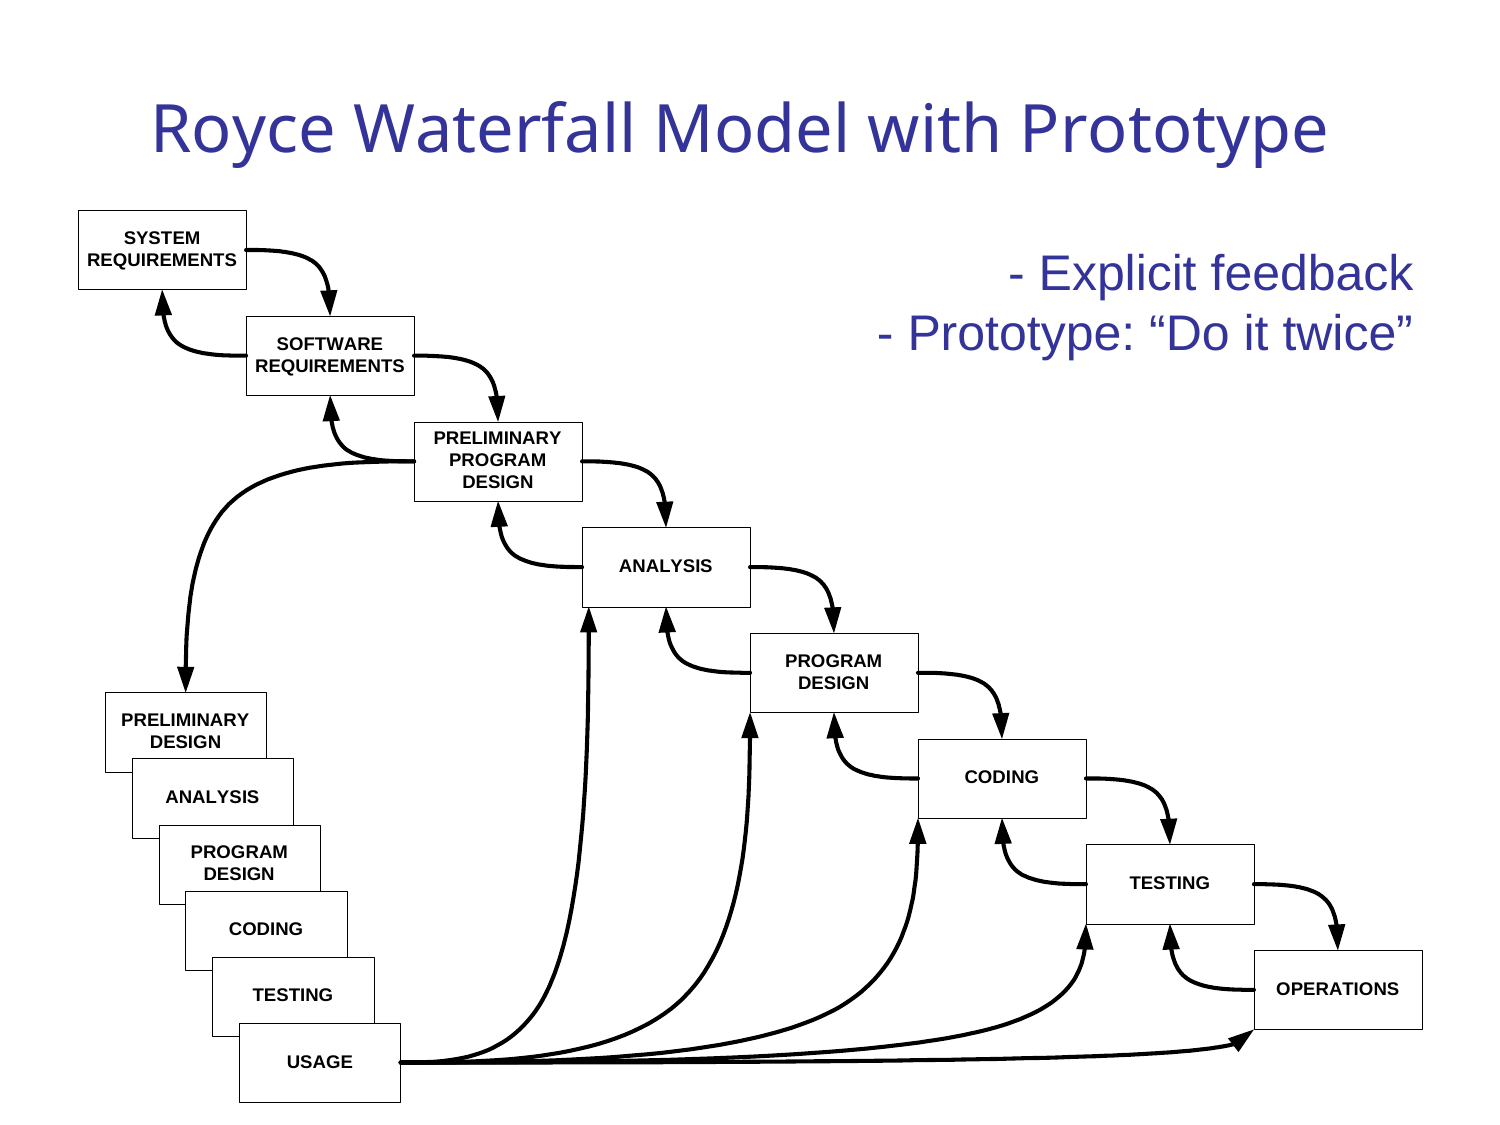

Royce Waterfall Model with Prototype
# - Explicit feedback - Prototype: “Do it twice”